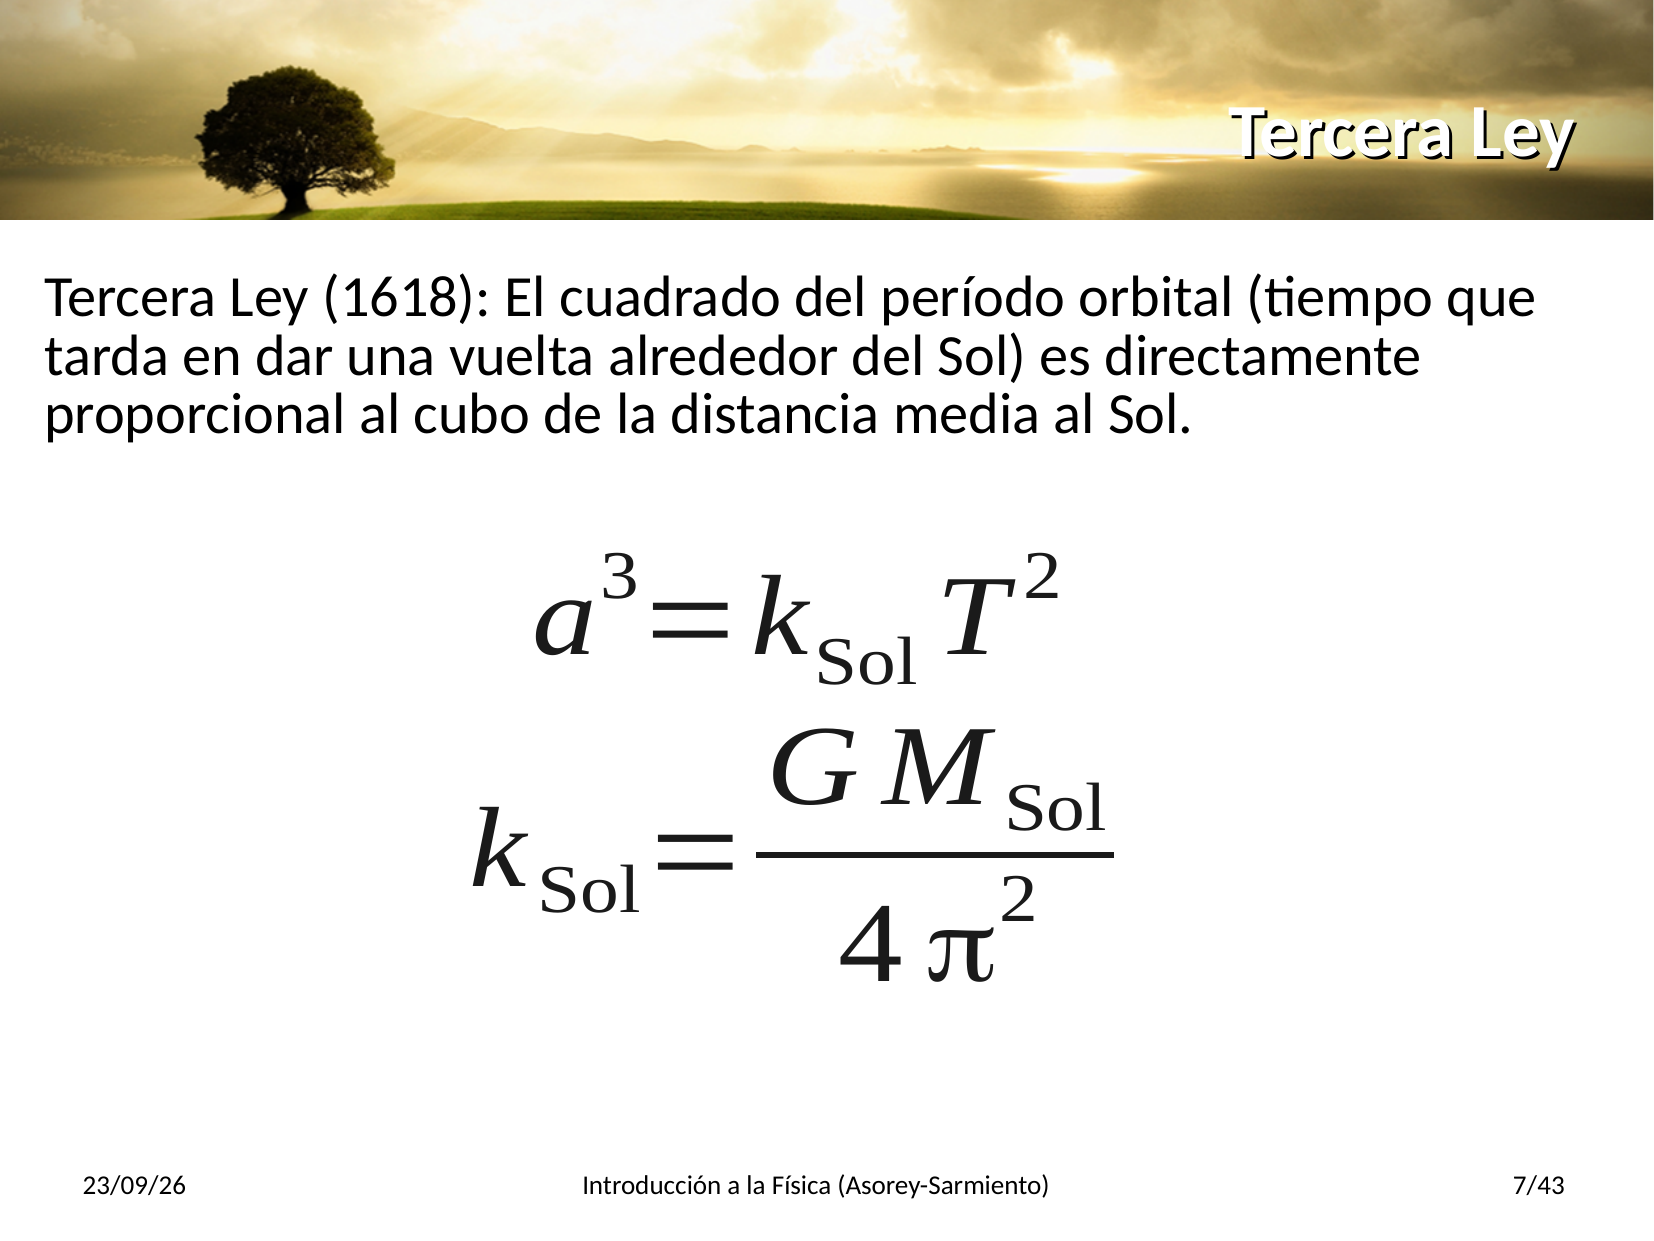

# Tercera Ley
Tercera Ley (1618): El cuadrado del período orbital (tiempo que tarda en dar una vuelta alrededor del Sol) es directamente proporcional al cubo de la distancia media al Sol.
Introducción a la Física (Asorey-Sarmiento)
7